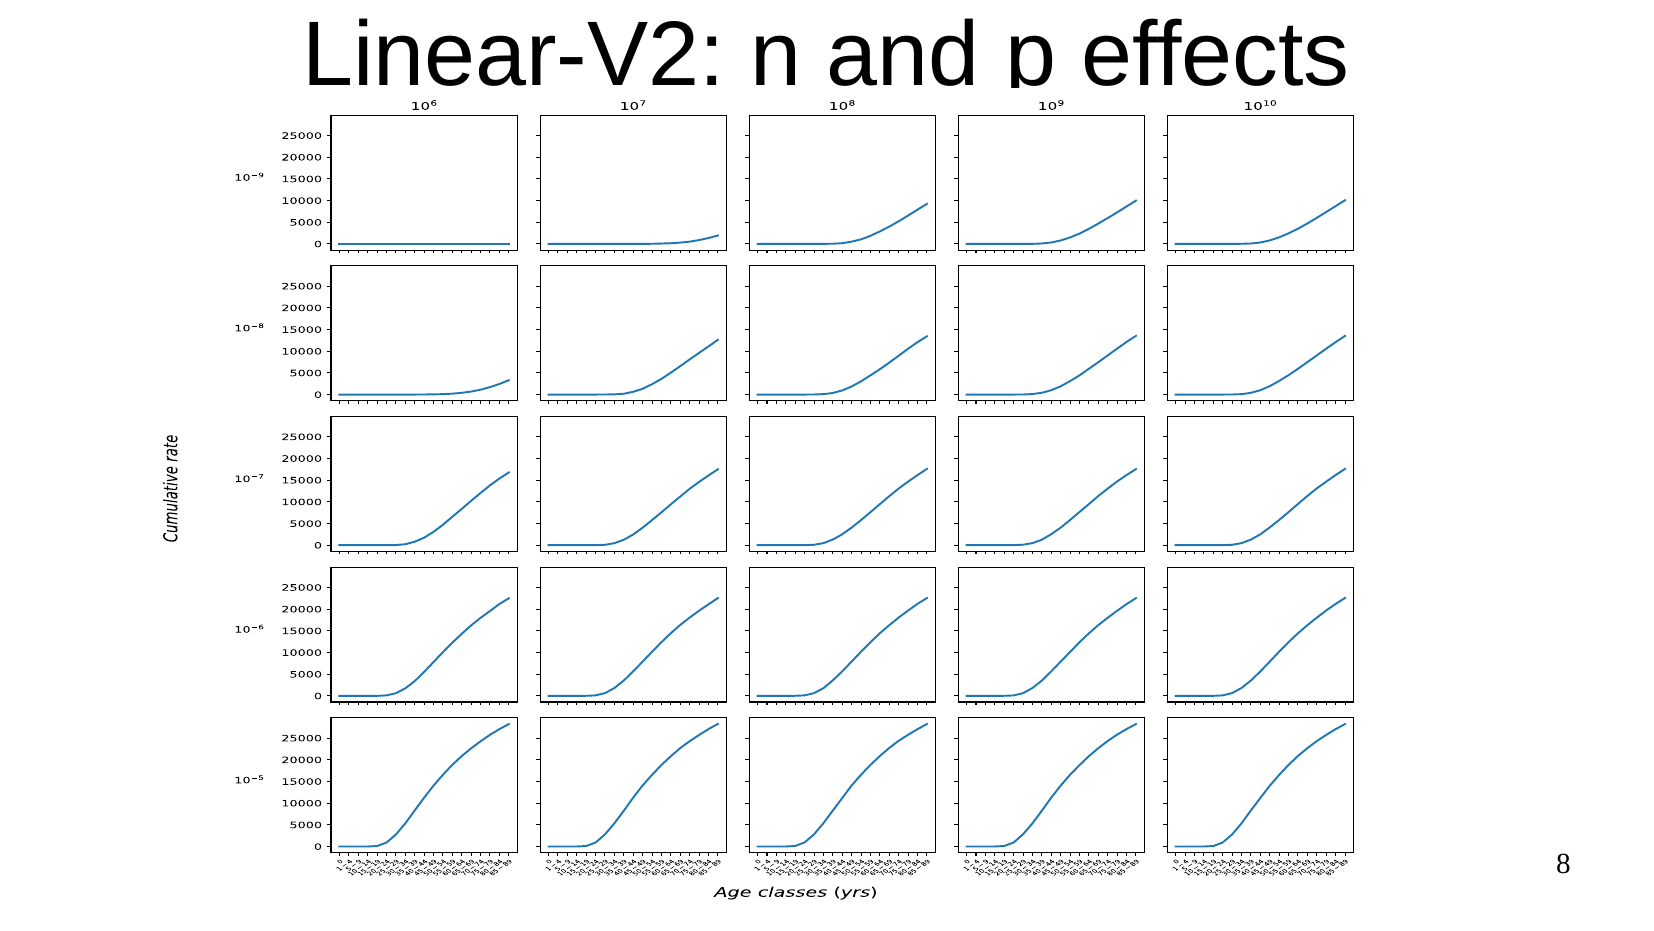

# Linear-V2: n and p effects
8